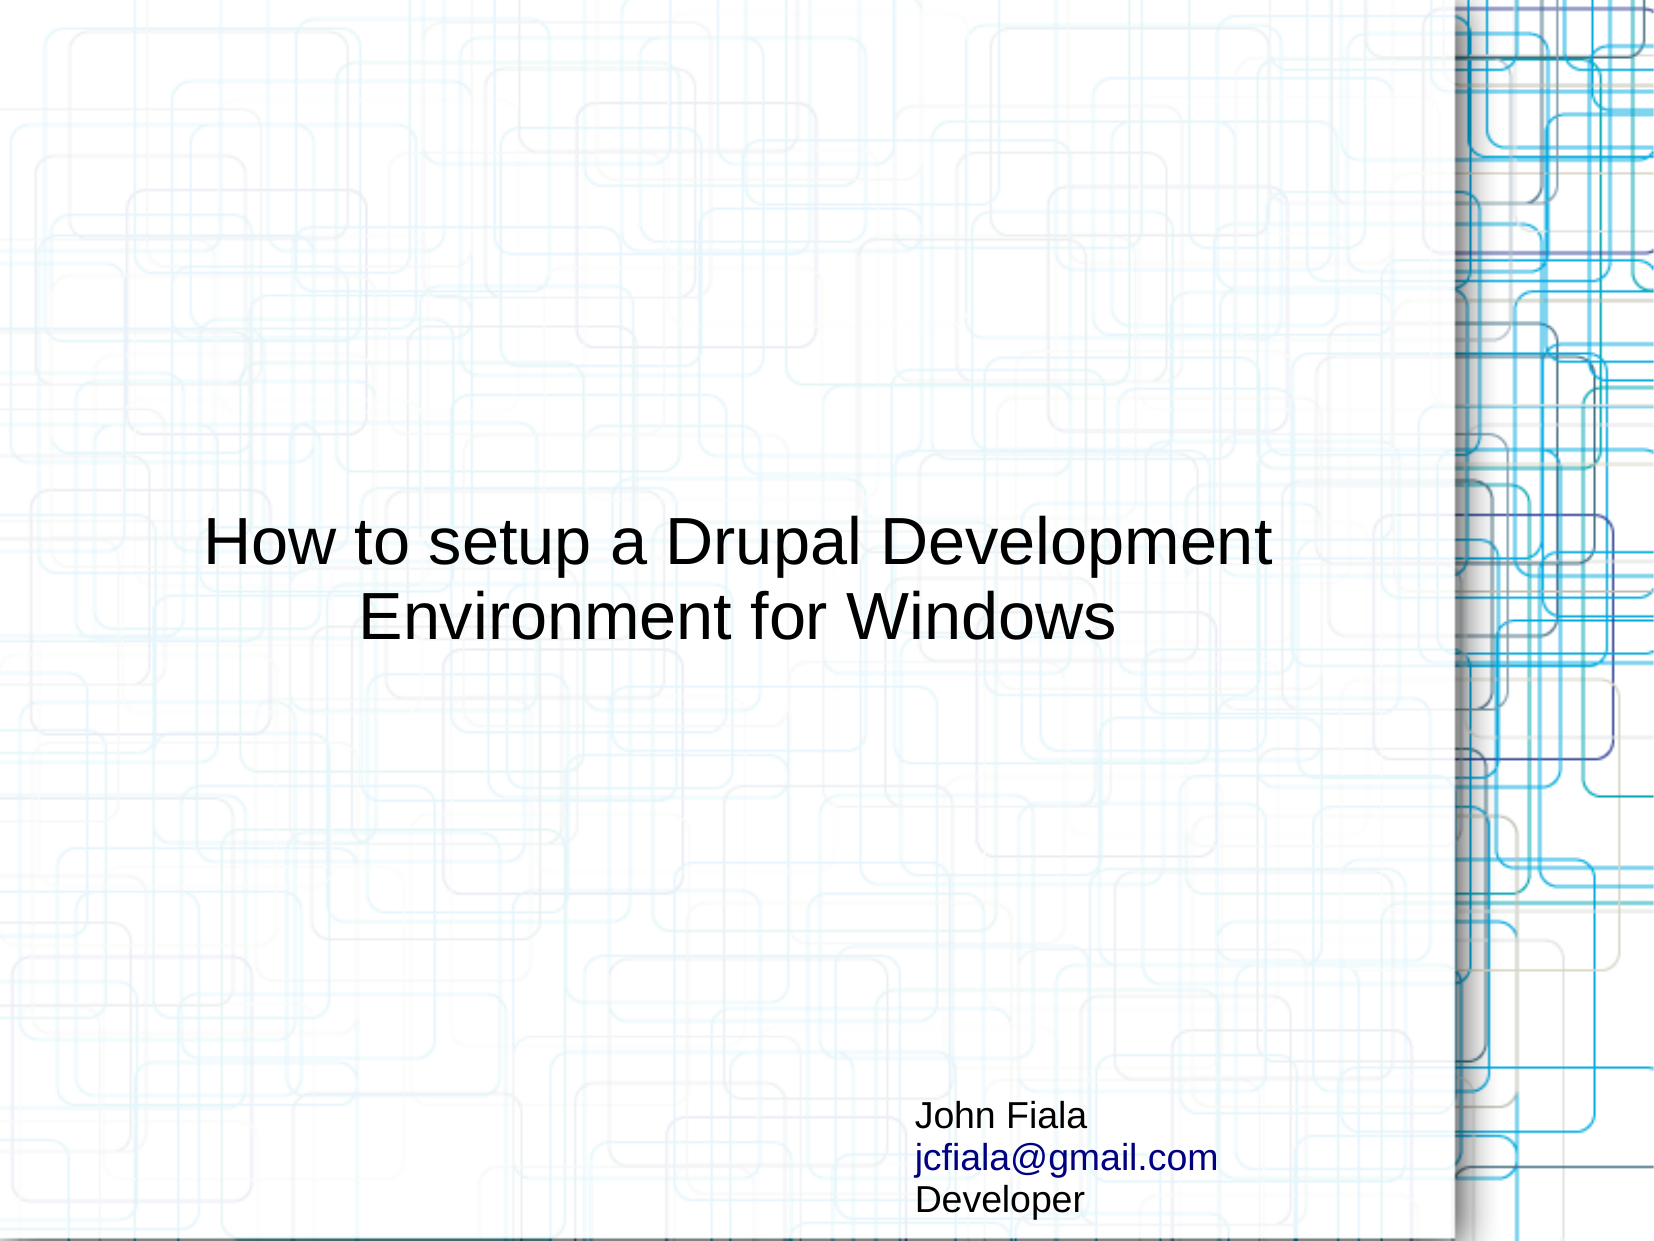

# How to setup a Drupal Development Environment for Windows
John Fiala
jcfiala@gmail.com
Developer